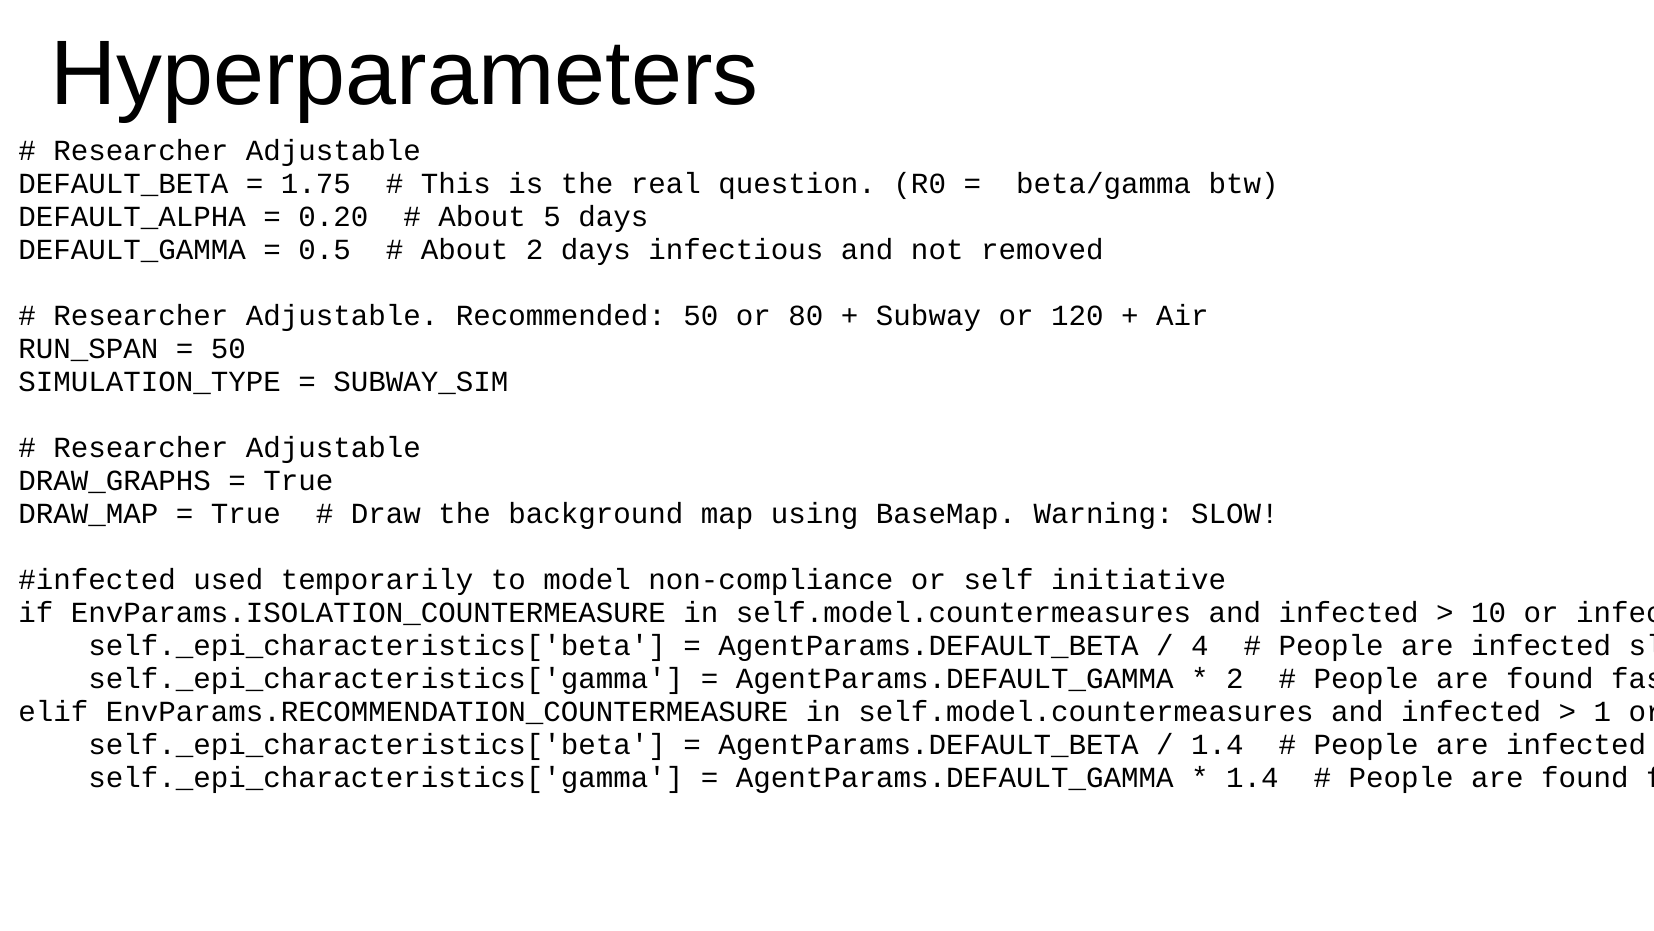

# Hyperparameters
# Researcher Adjustable
DEFAULT_BETA = 1.75 # This is the real question. (R0 = beta/gamma btw)
DEFAULT_ALPHA = 0.20 # About 5 days
DEFAULT_GAMMA = 0.5 # About 2 days infectious and not removed
# Researcher Adjustable. Recommended: 50 or 80 + Subway or 120 + Air
RUN_SPAN = 50
SIMULATION_TYPE = SUBWAY_SIM
# Researcher Adjustable
DRAW_GRAPHS = True
DRAW_MAP = True # Draw the background map using BaseMap. Warning: SLOW!
#infected used temporarily to model non-compliance or self initiative
if EnvParams.ISOLATION_COUNTERMEASURE in self.model.countermeasures and infected > 10 or infected > 20:
 self._epi_characteristics['beta'] = AgentParams.DEFAULT_BETA / 4 # People are infected slower
 self._epi_characteristics['gamma'] = AgentParams.DEFAULT_GAMMA * 2 # People are found faster
elif EnvParams.RECOMMENDATION_COUNTERMEASURE in self.model.countermeasures and infected > 1 or infected > 2:
 self._epi_characteristics['beta'] = AgentParams.DEFAULT_BETA / 1.4 # People are infected slower
 self._epi_characteristics['gamma'] = AgentParams.DEFAULT_GAMMA * 1.4 # People are found faster